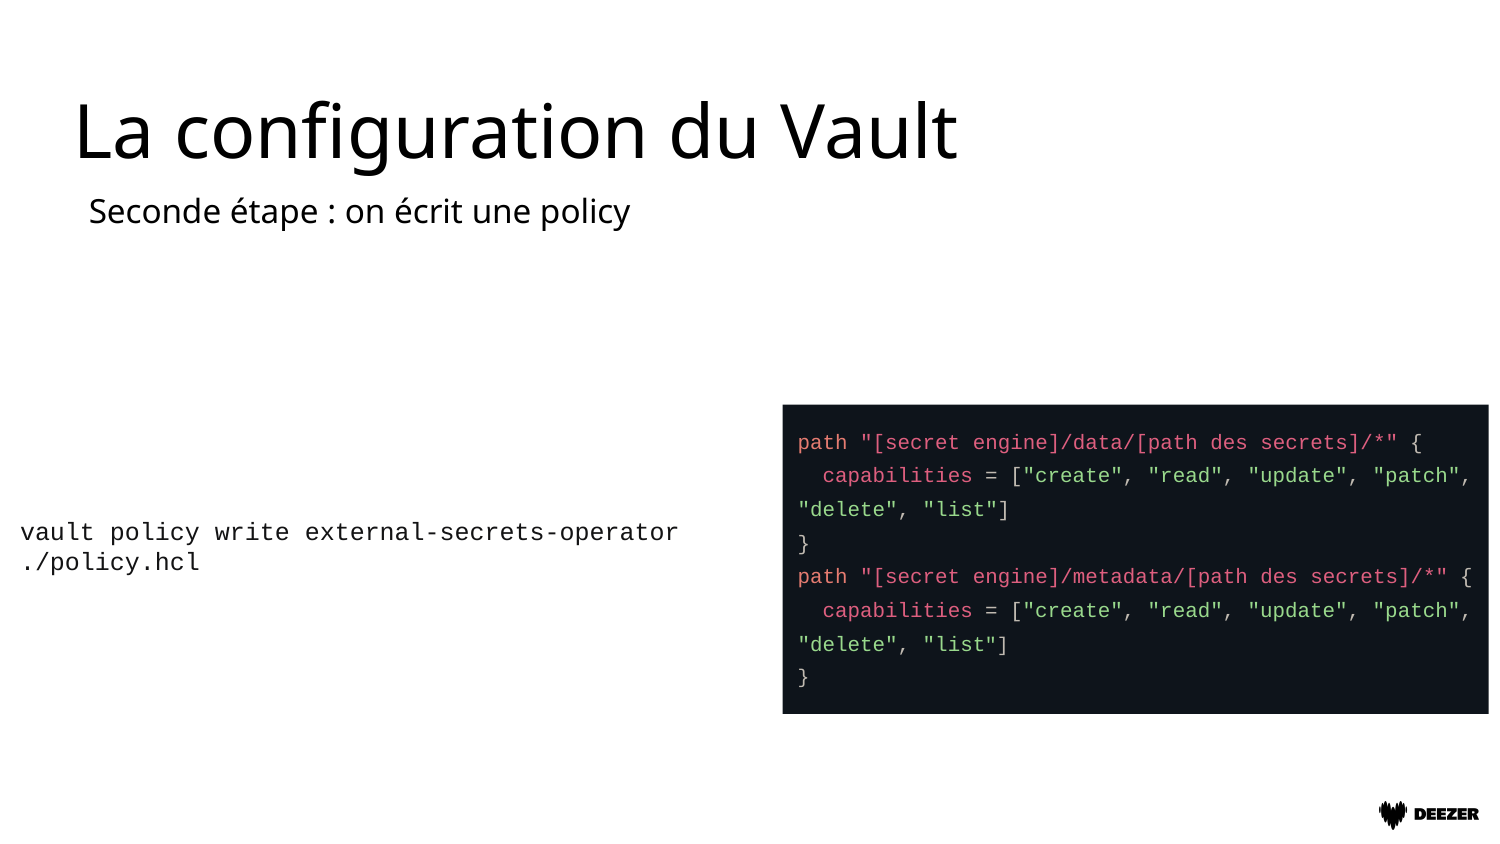

# La configuration du Vault
Seconde étape : on écrit une policy
path "[secret engine]/data/[path des secrets]/*" {
 capabilities = ["create", "read", "update", "patch", "delete", "list"]
}
path "[secret engine]/metadata/[path des secrets]/*" {
 capabilities = ["create", "read", "update", "patch", "delete", "list"]
}
vault policy write external-secrets-operator ./policy.hcl